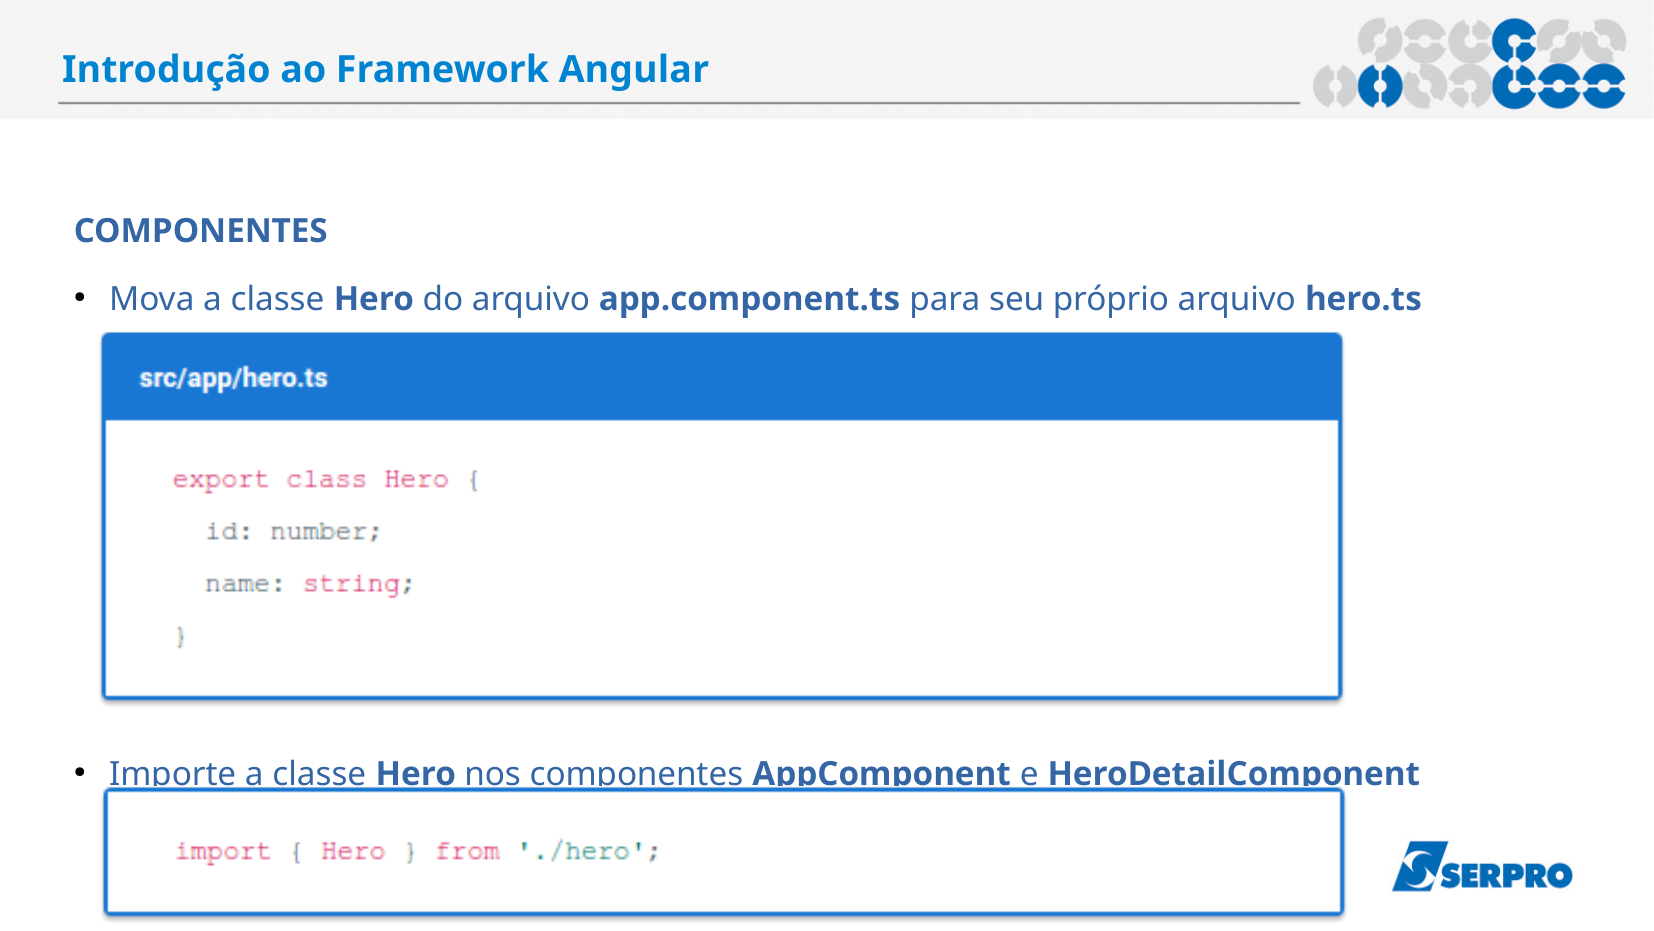

Introdução ao Framework Angular
COMPONENTES
Mova a classe Hero do arquivo app.component.ts para seu próprio arquivo hero.ts
Importe a classe Hero nos componentes AppComponent e HeroDetailComponent